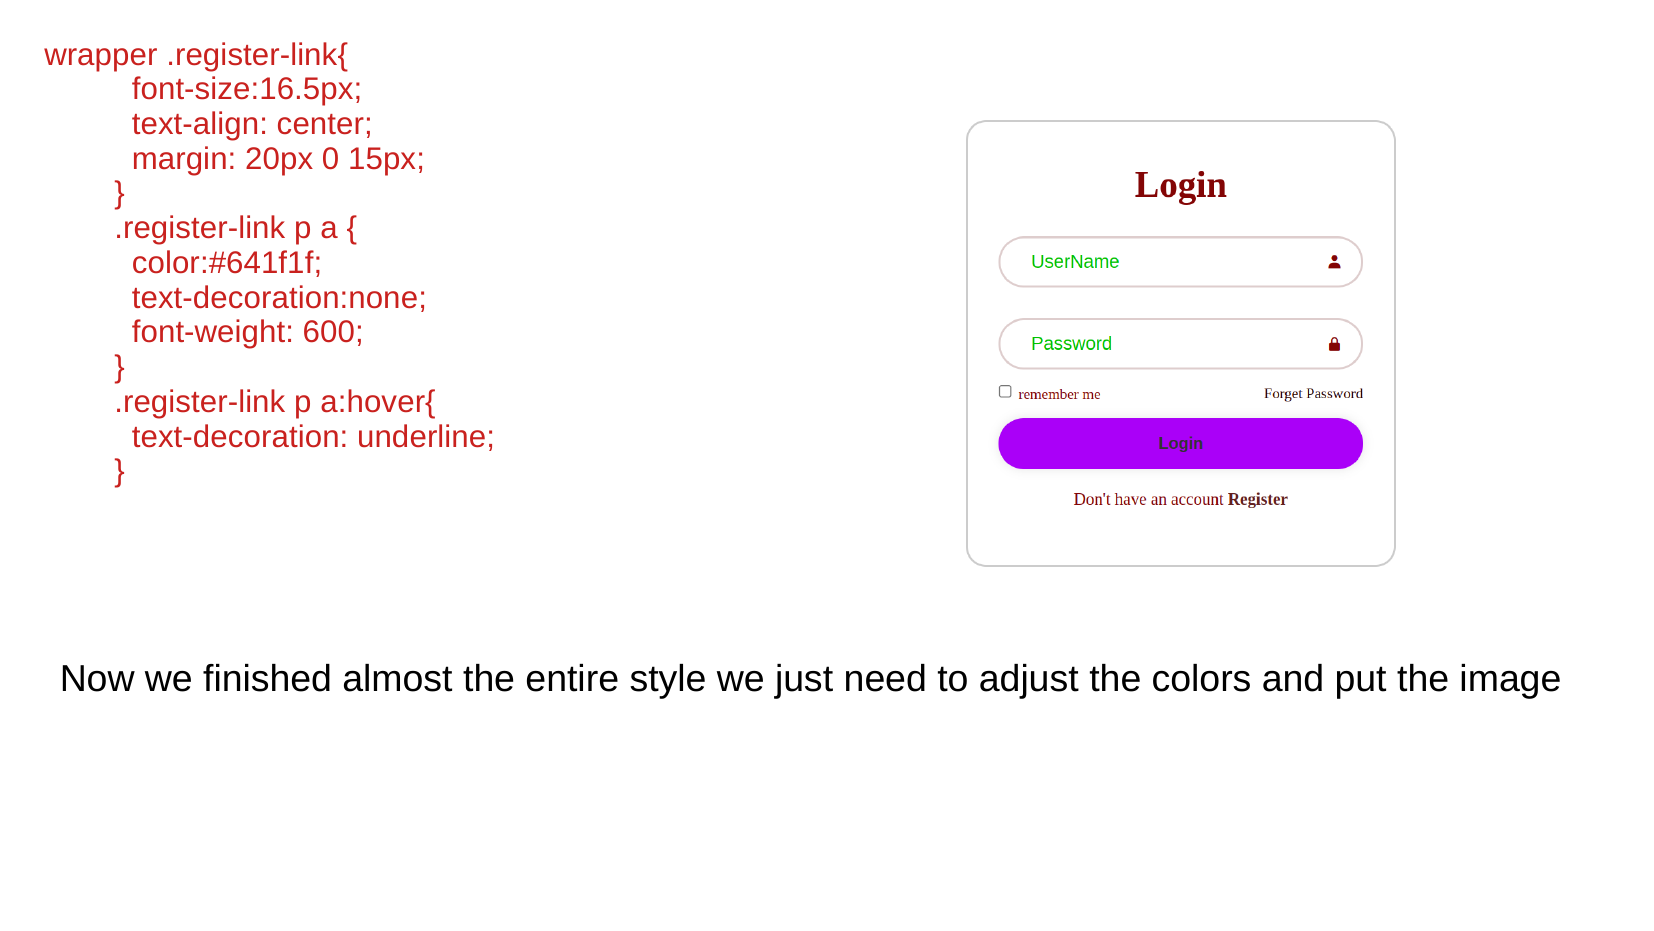

wrapper .register-link{
 font-size:16.5px;
 text-align: center;
 margin: 20px 0 15px;
 }
 .register-link p a {
 color:#641f1f;
 text-decoration:none;
 font-weight: 600;
 }
 .register-link p a:hover{
 text-decoration: underline;
 }
Now we finished almost the entire style we just need to adjust the colors and put the image